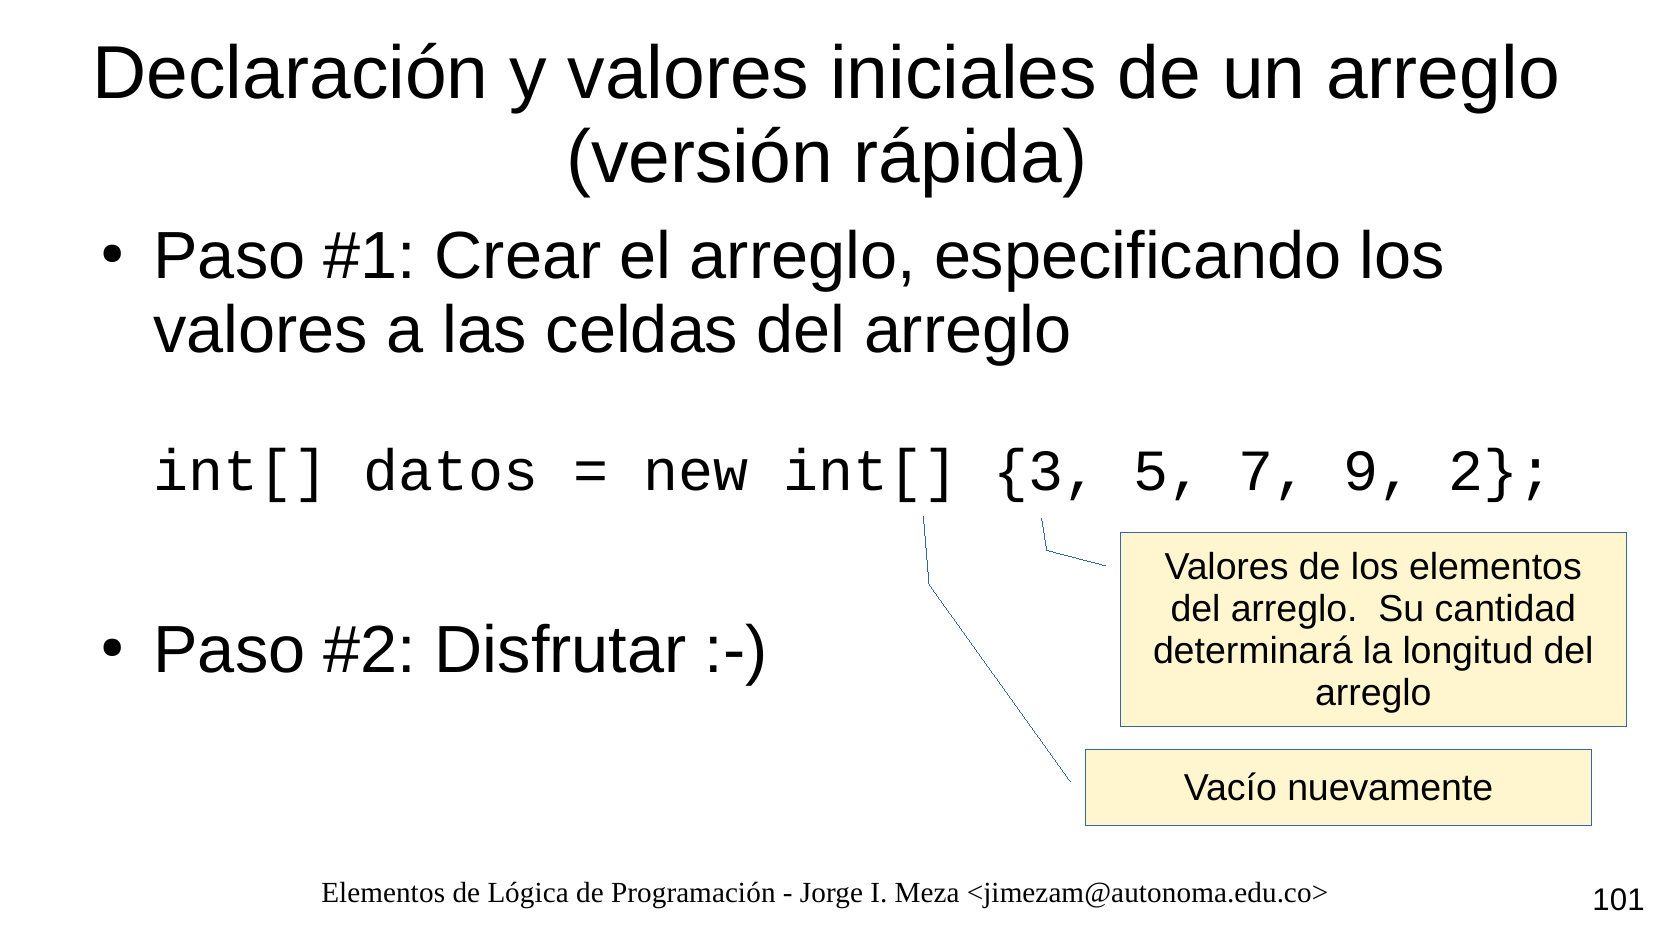

# Declaración y valores iniciales de un arreglo (versión rápida)
Paso #1: Crear el arreglo, especificando los valores a las celdas del arreglo
int[] datos = new int[] {3, 5, 7, 9, 2};
Paso #2: Disfrutar :-)
Valores de los elementos del arreglo. Su cantidad determinará la longitud del arreglo
Vacío nuevamente
Elementos de Lógica de Programación - Jorge I. Meza <jimezam@autonoma.edu.co>